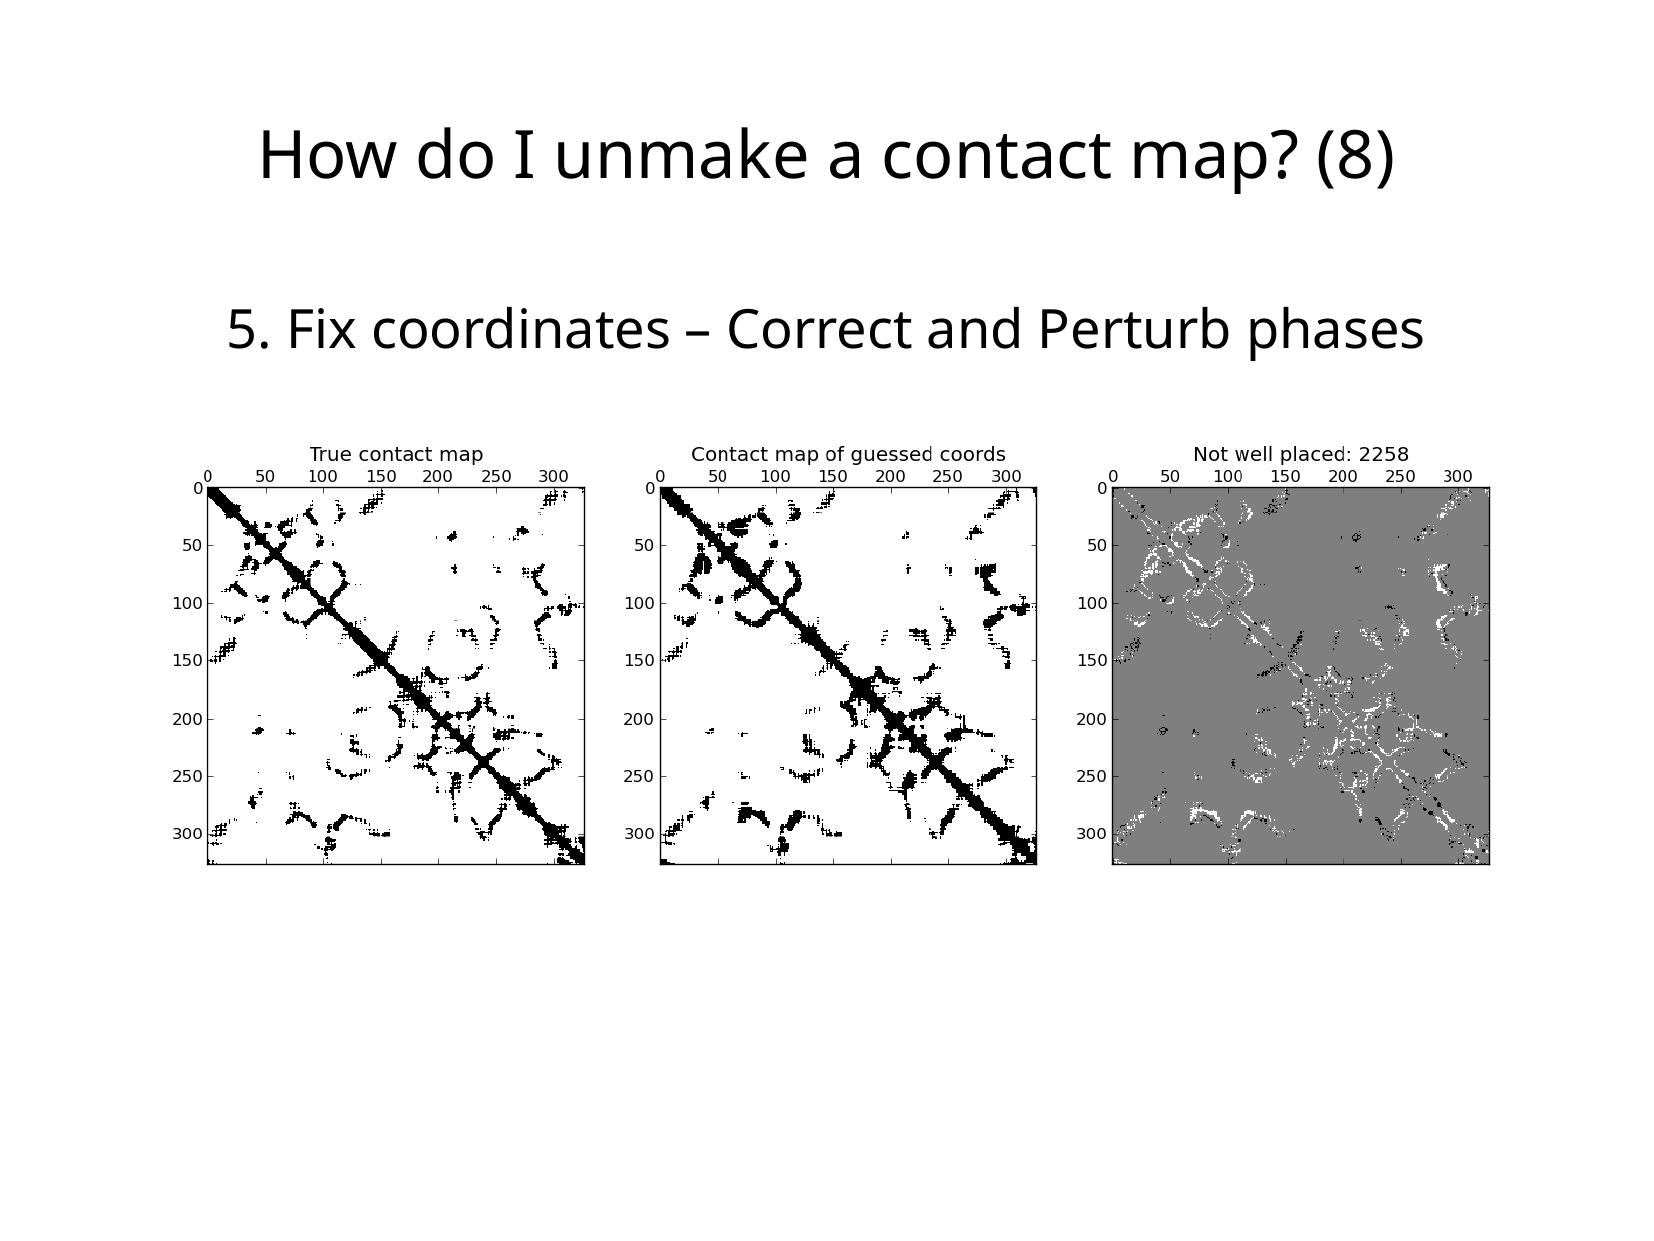

# How do I unmake a contact map? (8)
5. Fix coordinates – Correct and Perturb phases